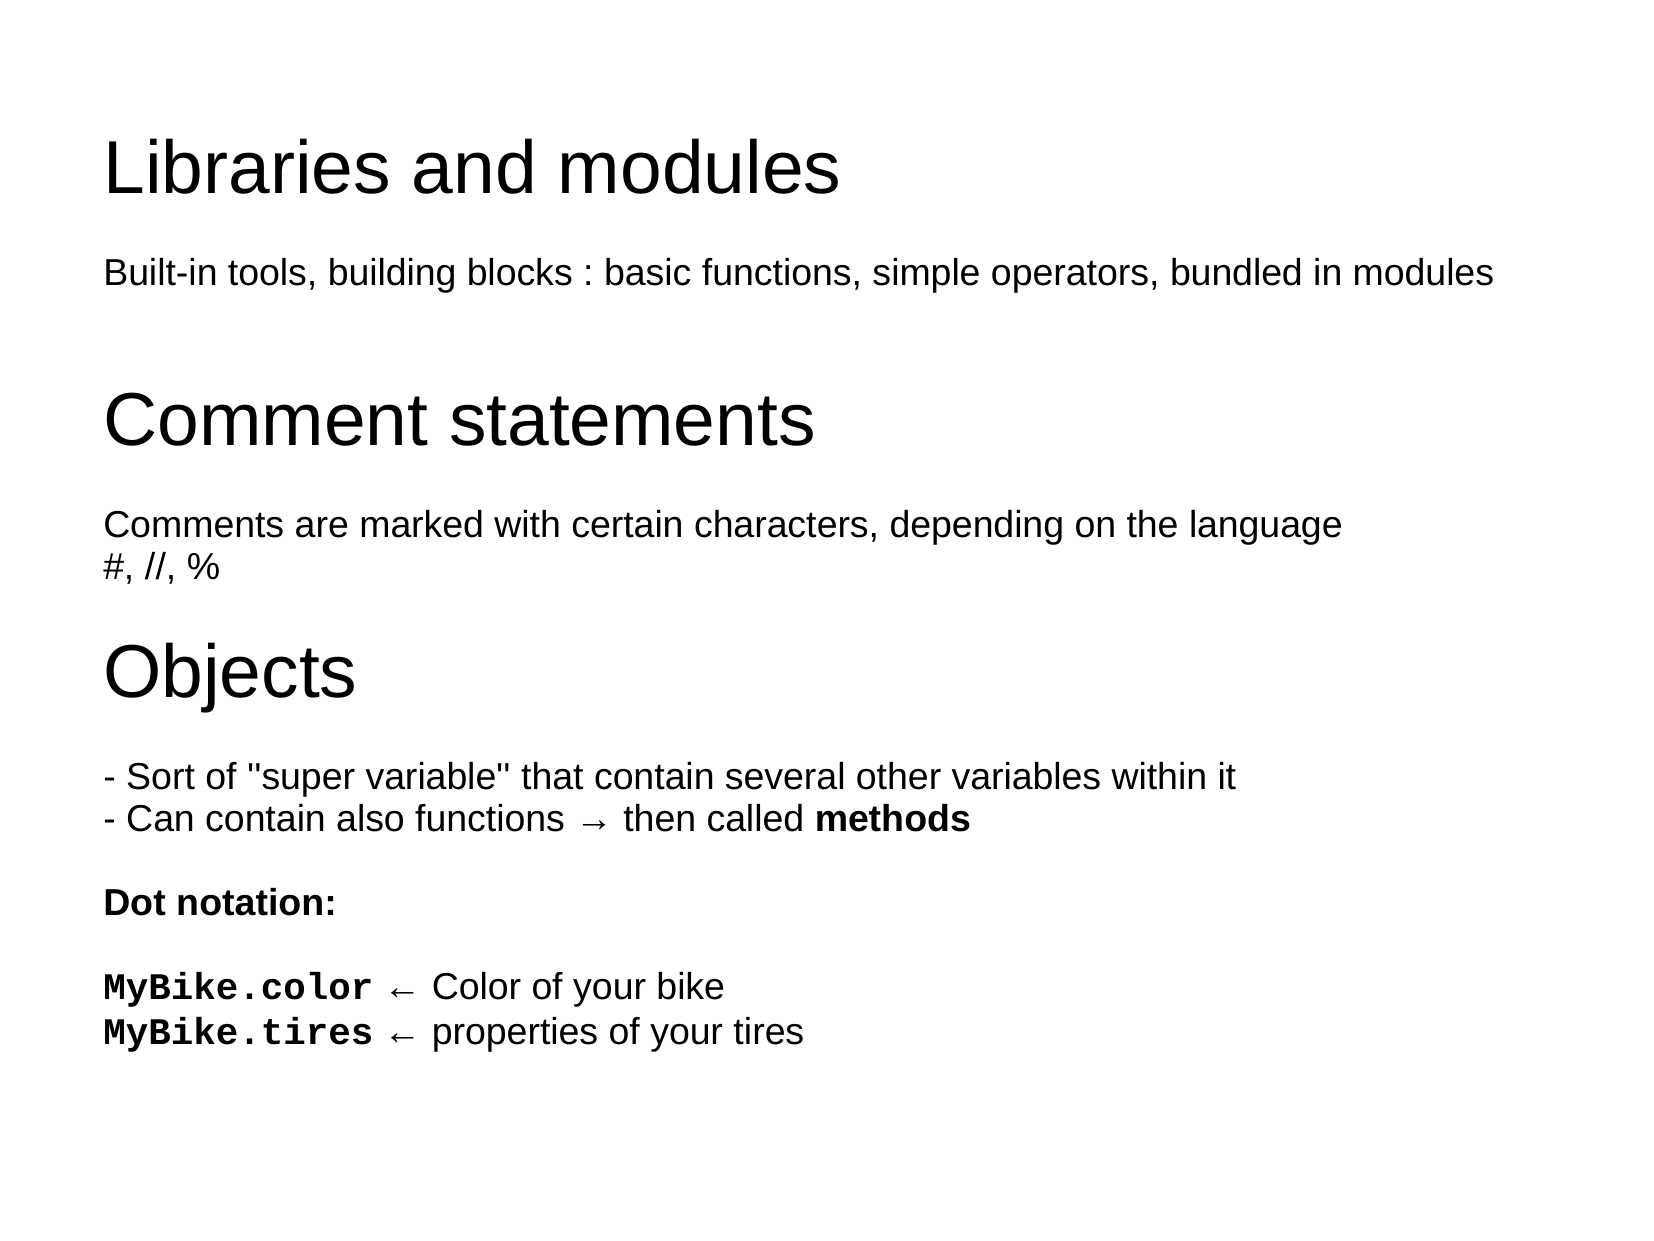

Libraries and modules
Built-in tools, building blocks : basic functions, simple operators, bundled in modules
Comment statements
Comments are marked with certain characters, depending on the language
#, //, %
Objects
- Sort of ''super variable'' that contain several other variables within it
- Can contain also functions → then called methods
Dot notation:
MyBike.color ← Color of your bike
MyBike.tires ← properties of your tires